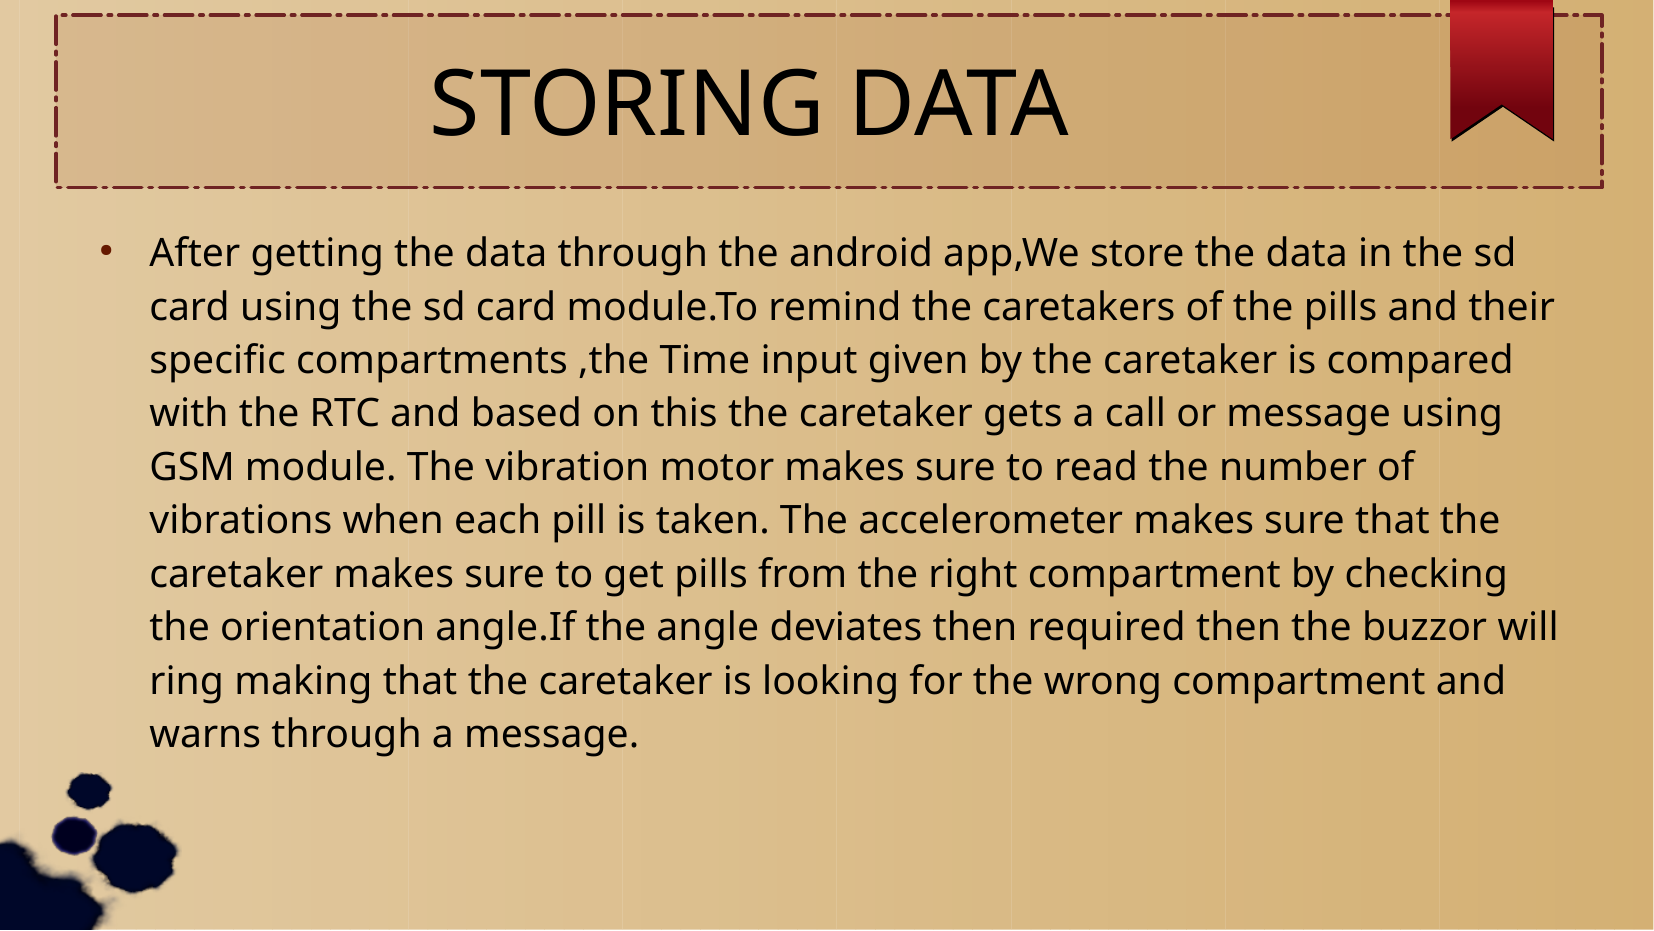

# STORING DATA
After getting the data through the android app,We store the data in the sd card using the sd card module.To remind the caretakers of the pills and their specific compartments ,the Time input given by the caretaker is compared with the RTC and based on this the caretaker gets a call or message using GSM module. The vibration motor makes sure to read the number of vibrations when each pill is taken. The accelerometer makes sure that the caretaker makes sure to get pills from the right compartment by checking the orientation angle.If the angle deviates then required then the buzzor will ring making that the caretaker is looking for the wrong compartment and warns through a message.